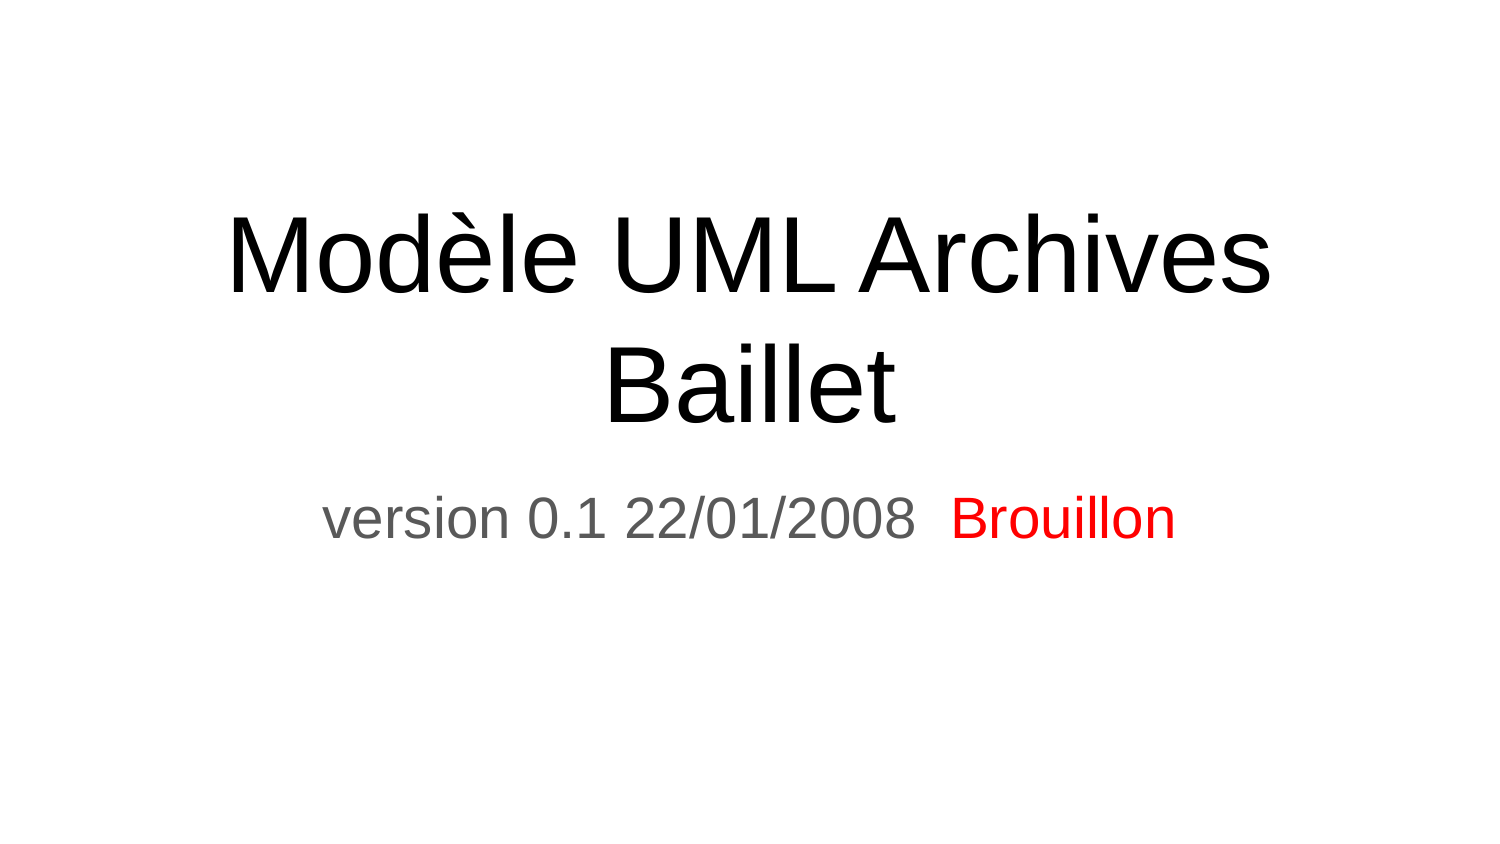

# Modèle UML Archives Baillet
version 0.1 22/01/2008 Brouillon